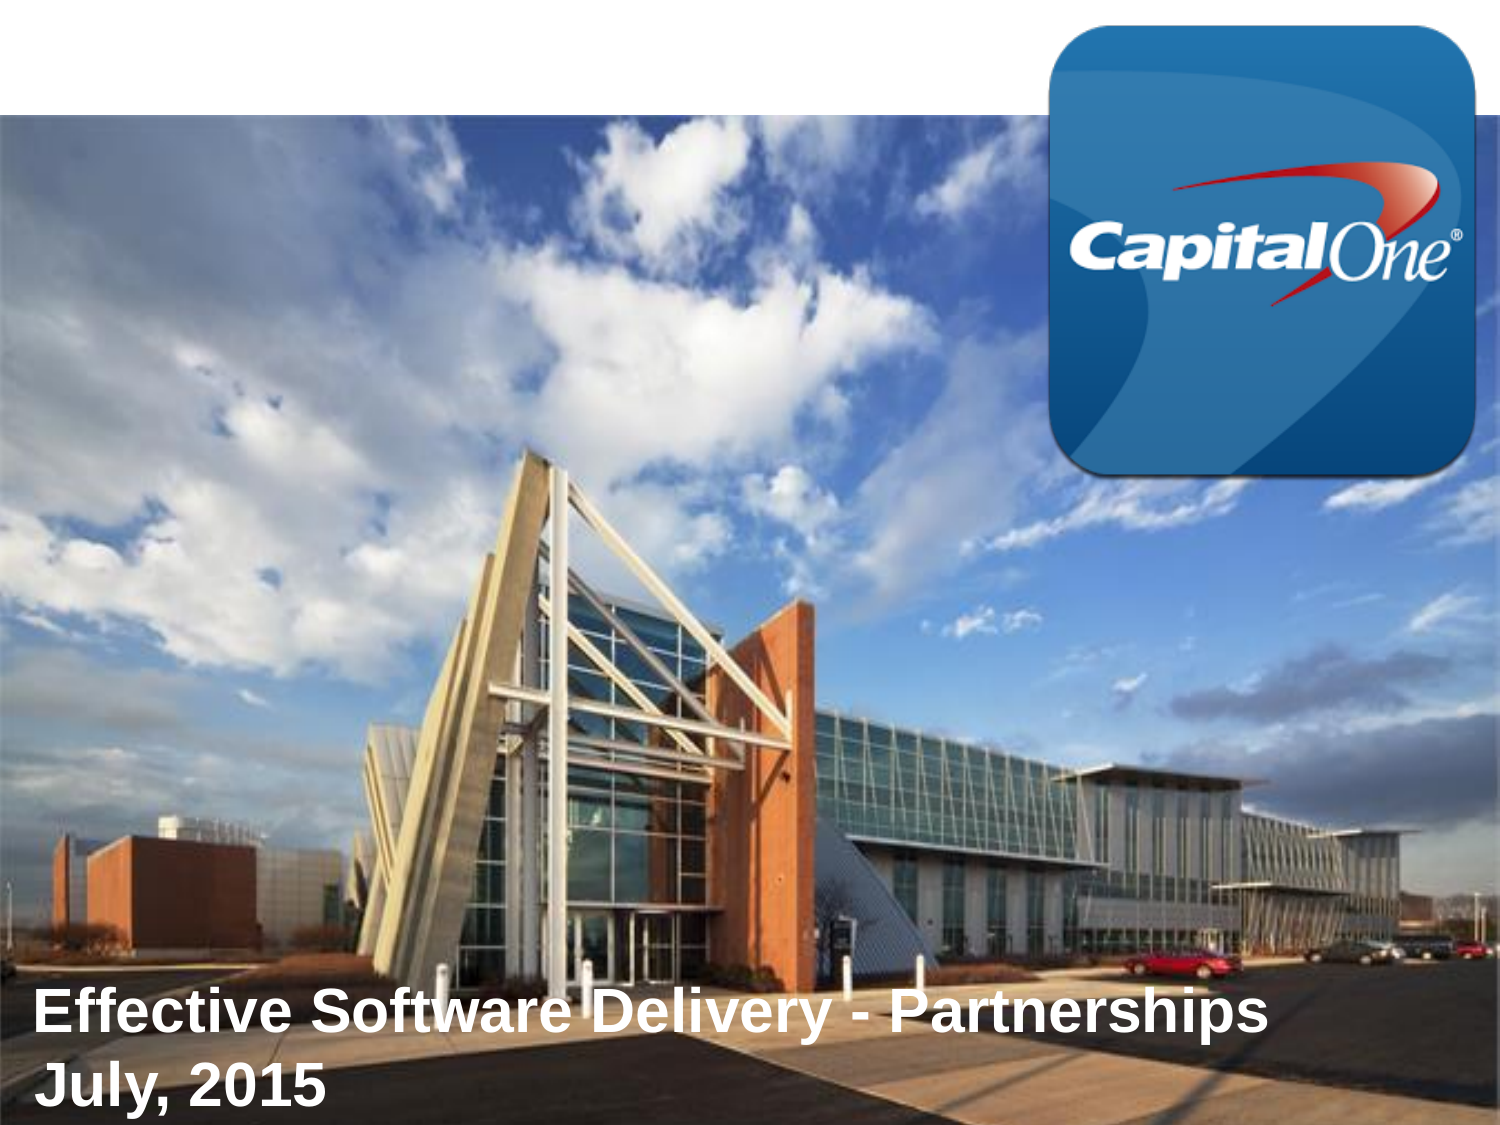

Agile Developer Training
Effective Software Delivery - Partnerships
July, 2015